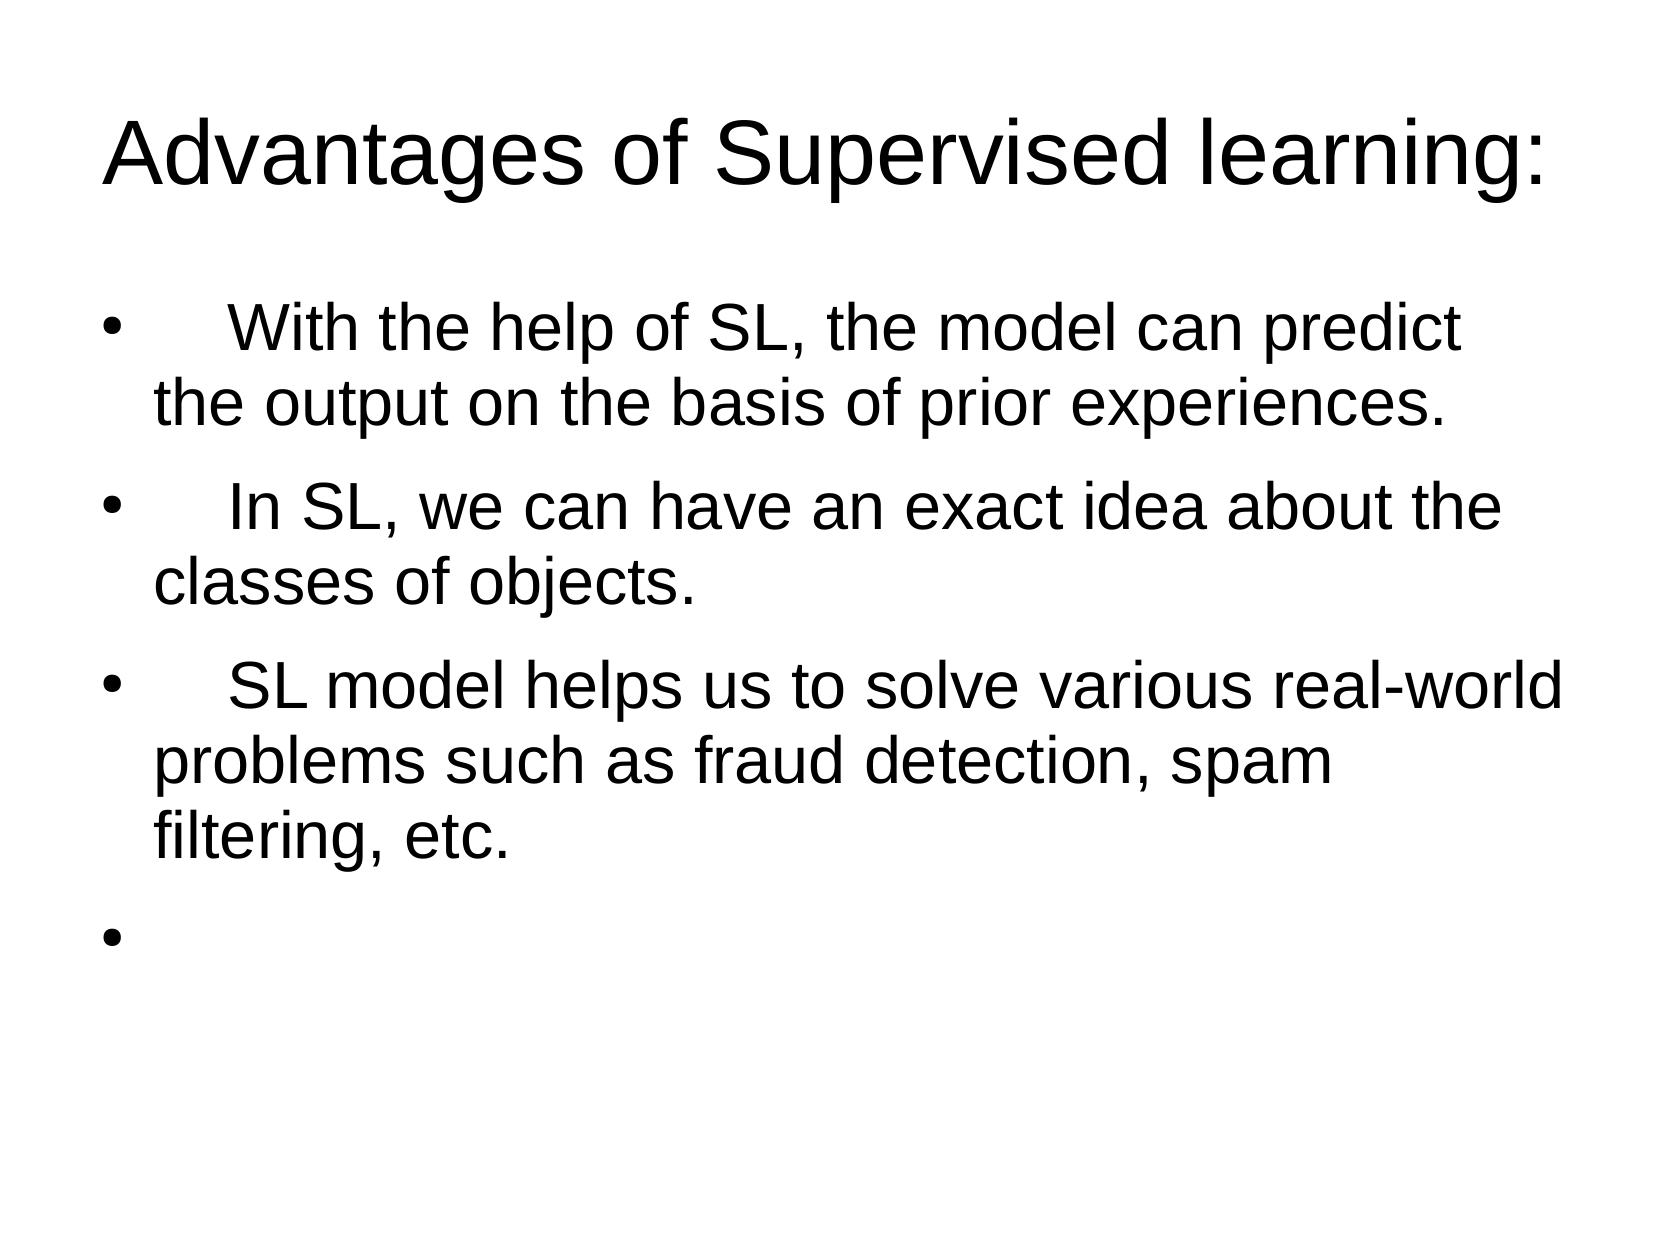

# Advantages of Supervised learning:
 With the help of SL, the model can predict the output on the basis of prior experiences.
 In SL, we can have an exact idea about the classes of objects.
 SL model helps us to solve various real-world problems such as fraud detection, spam filtering, etc.